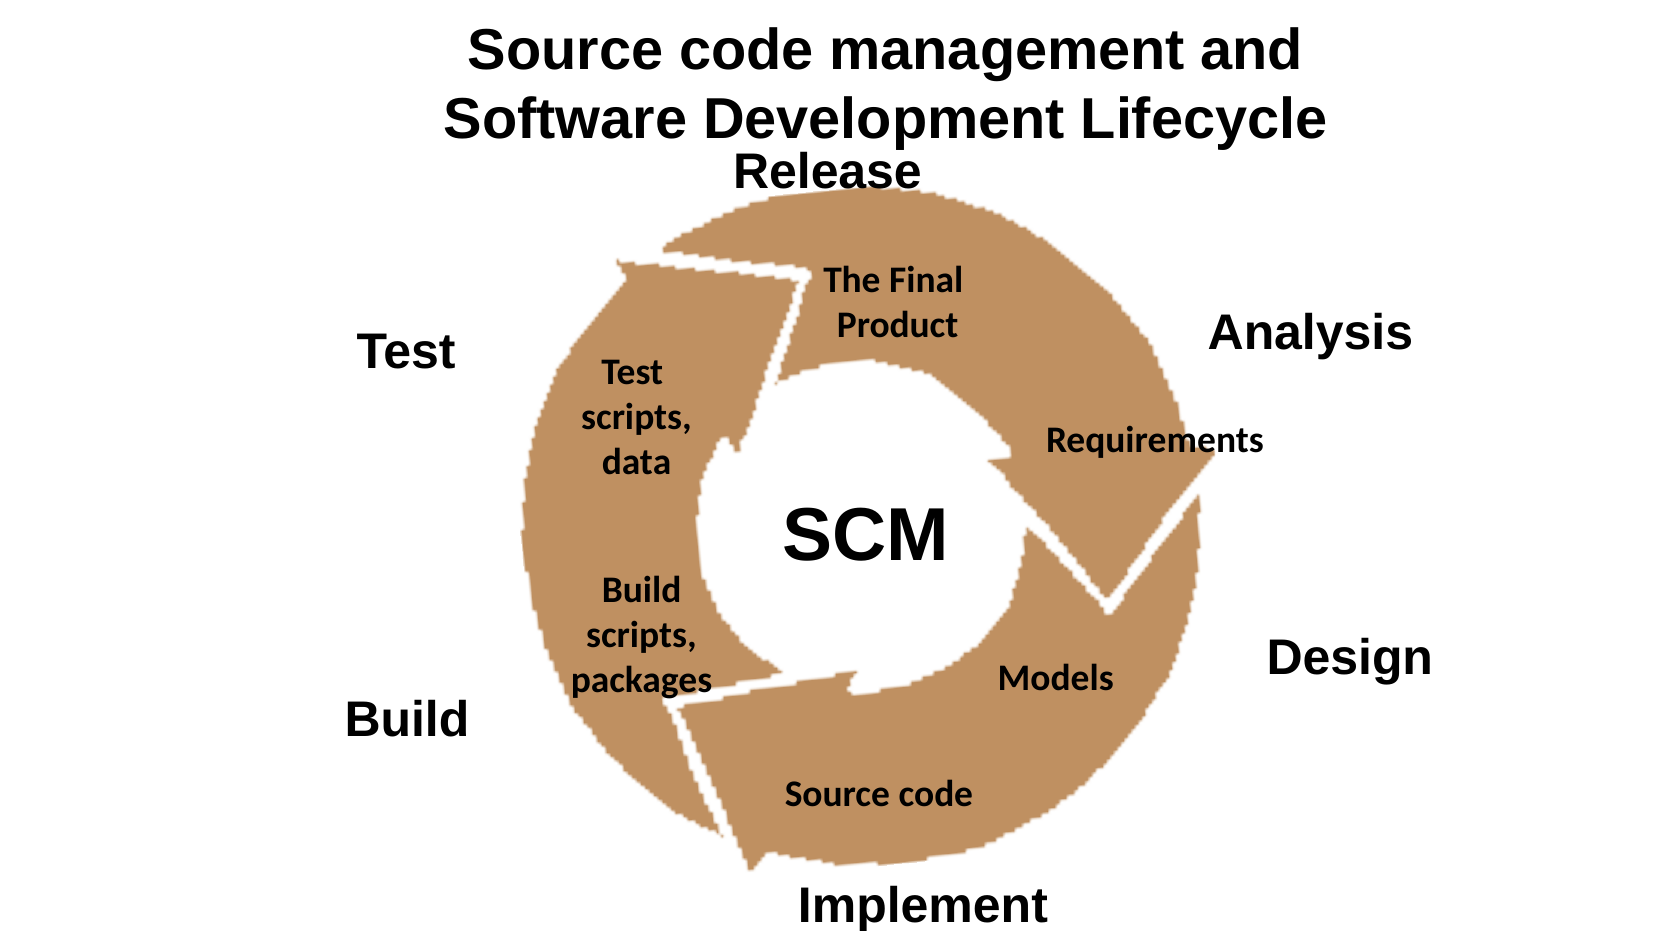

# Source code management and Software Development Lifecycle
Release
The Final
Product
Analysis
Test
Test
scripts,
data
Requirements
SCM
Build
scripts,
packages
Design
Models
Build
Source code
Implement